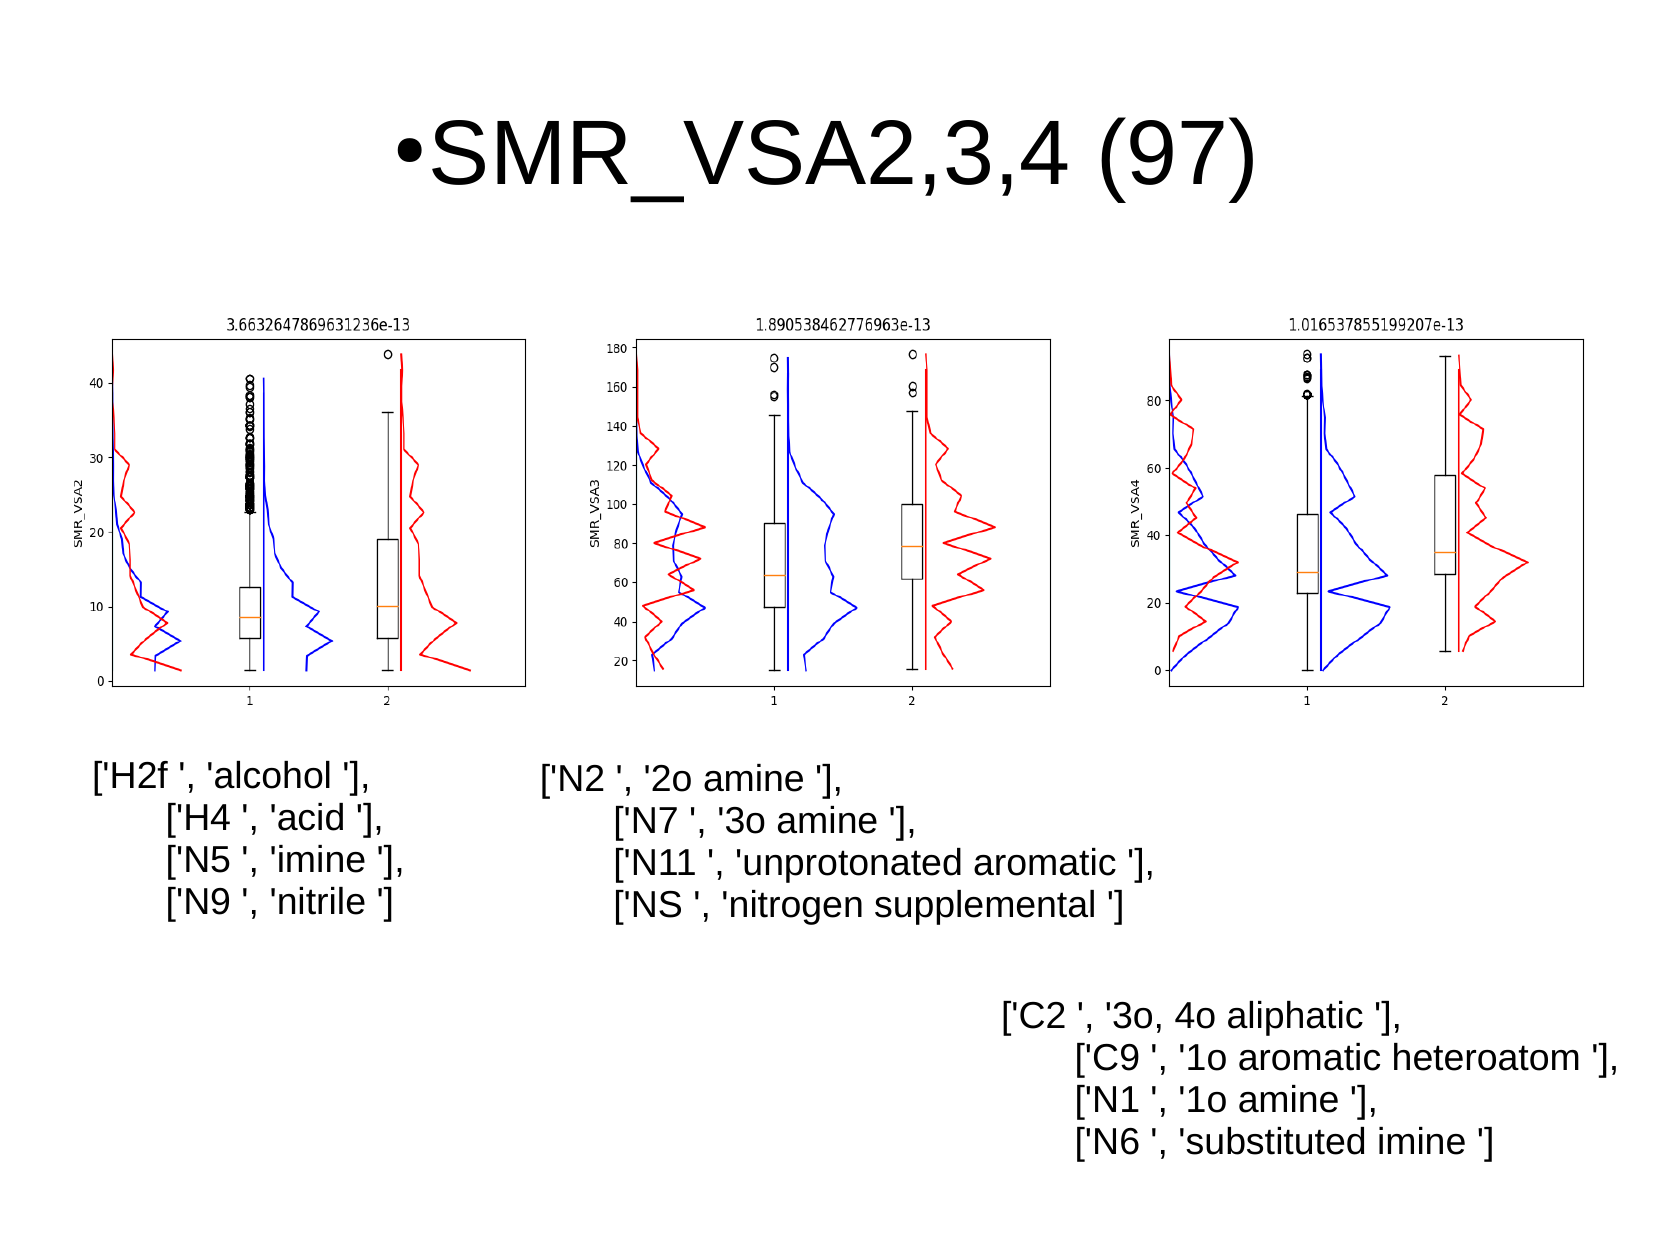

# SMR_VSA2,3,4 (97)
['H2f ', 'alcohol '],
 ['H4 ', 'acid '],
 ['N5 ', 'imine '],
 ['N9 ', 'nitrile ']
['N2 ', '2o amine '],
 ['N7 ', '3o amine '],
 ['N11 ', 'unprotonated aromatic '],
 ['NS ', 'nitrogen supplemental ']
['C2 ', '3o, 4o aliphatic '],
 ['C9 ', '1o aromatic heteroatom '],
 ['N1 ', '1o amine '],
 ['N6 ', 'substituted imine ']